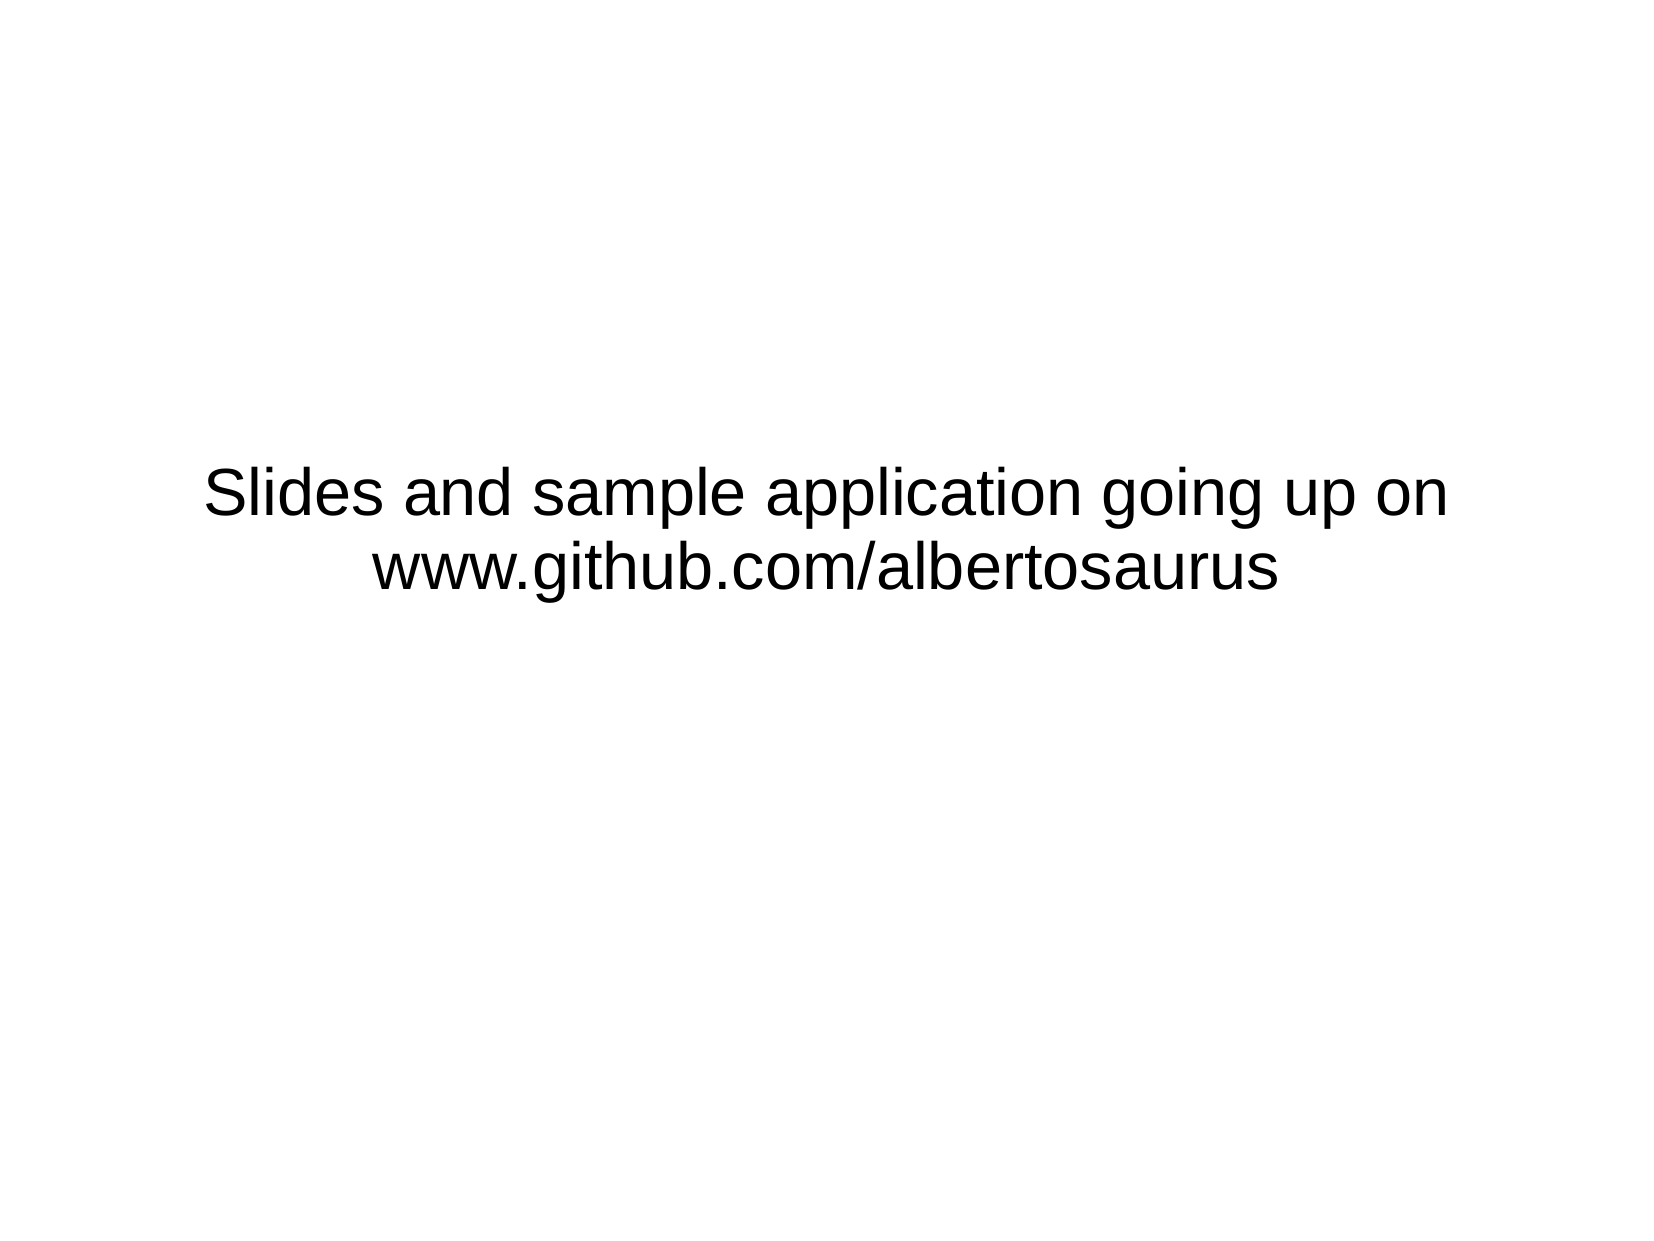

Slides and sample application going up on
www.github.com/albertosaurus